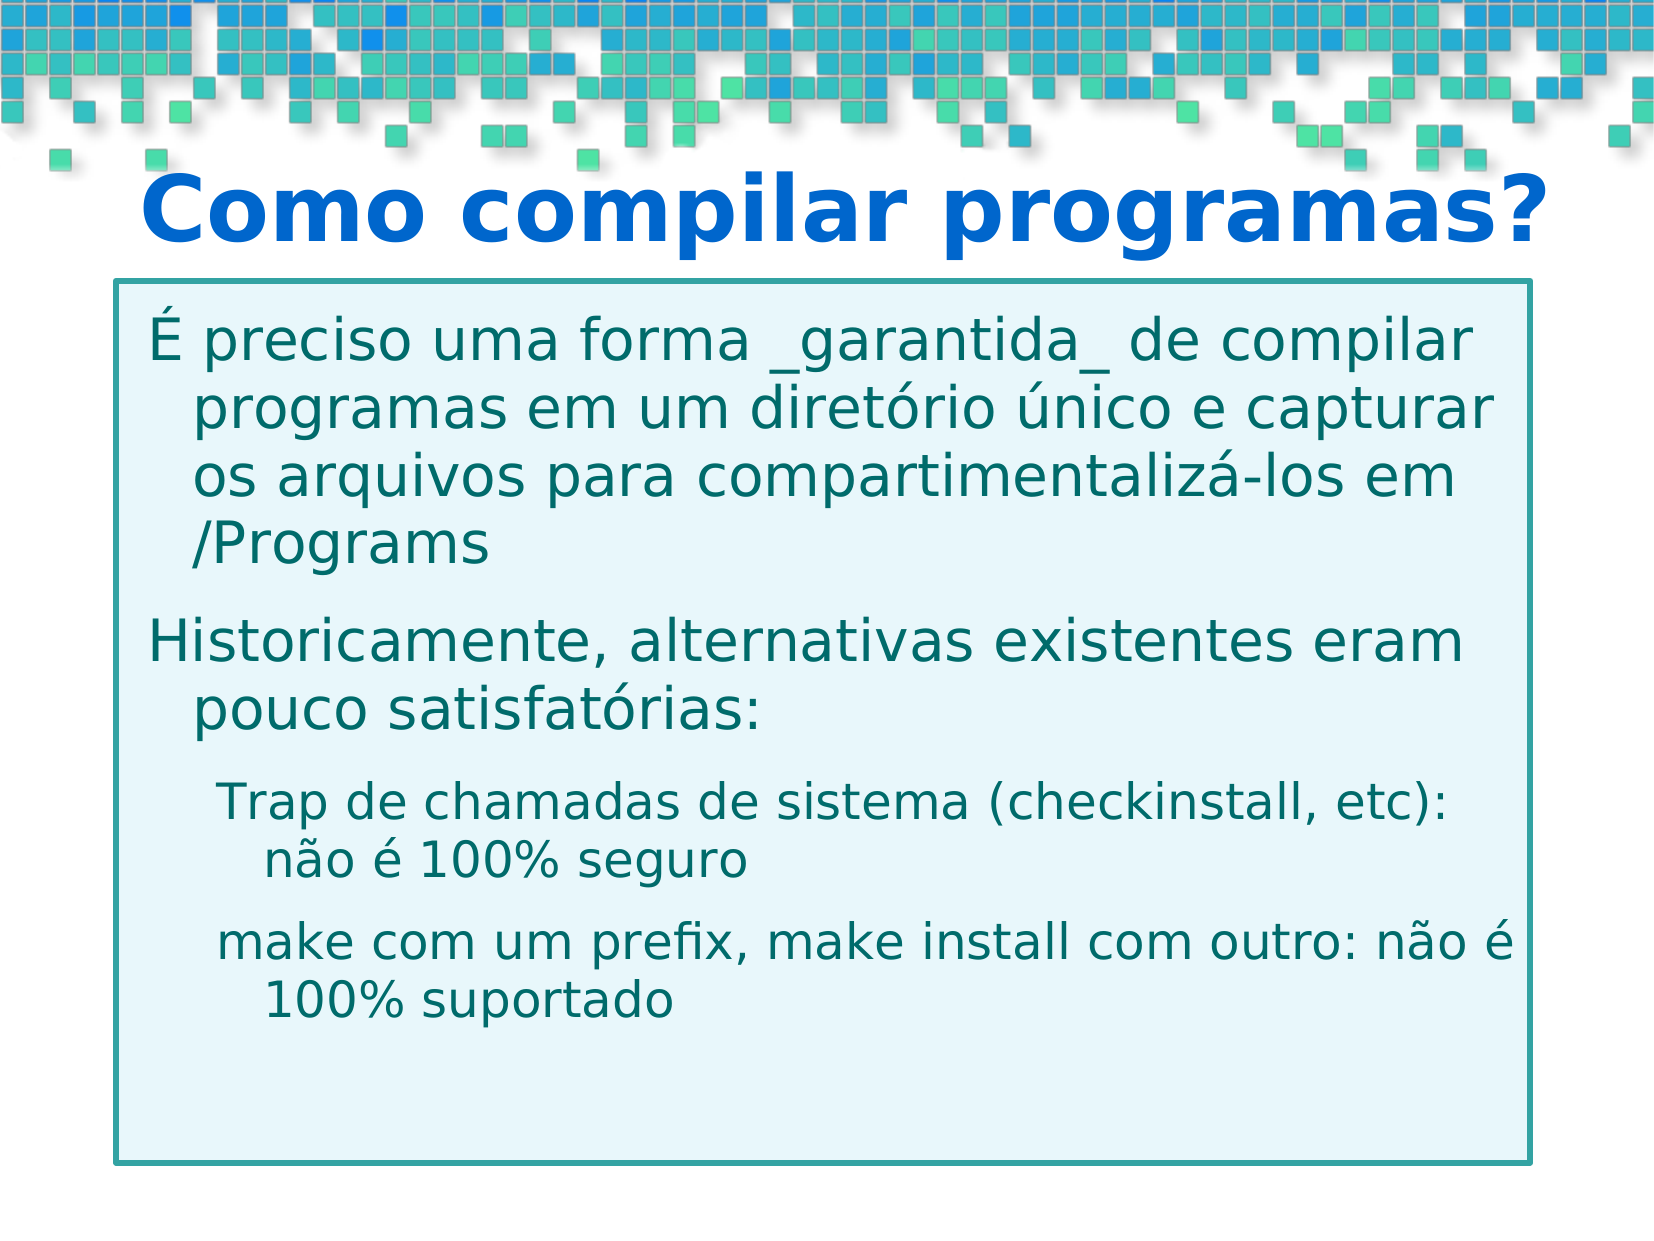

# Como compilar programas?
É preciso uma forma _garantida_ de compilar programas em um diretório único e capturar os arquivos para compartimentalizá-los em /Programs
Historicamente, alternativas existentes eram pouco satisfatórias:
Trap de chamadas de sistema (checkinstall, etc): não é 100% seguro
make com um prefix, make install com outro: não é 100% suportado